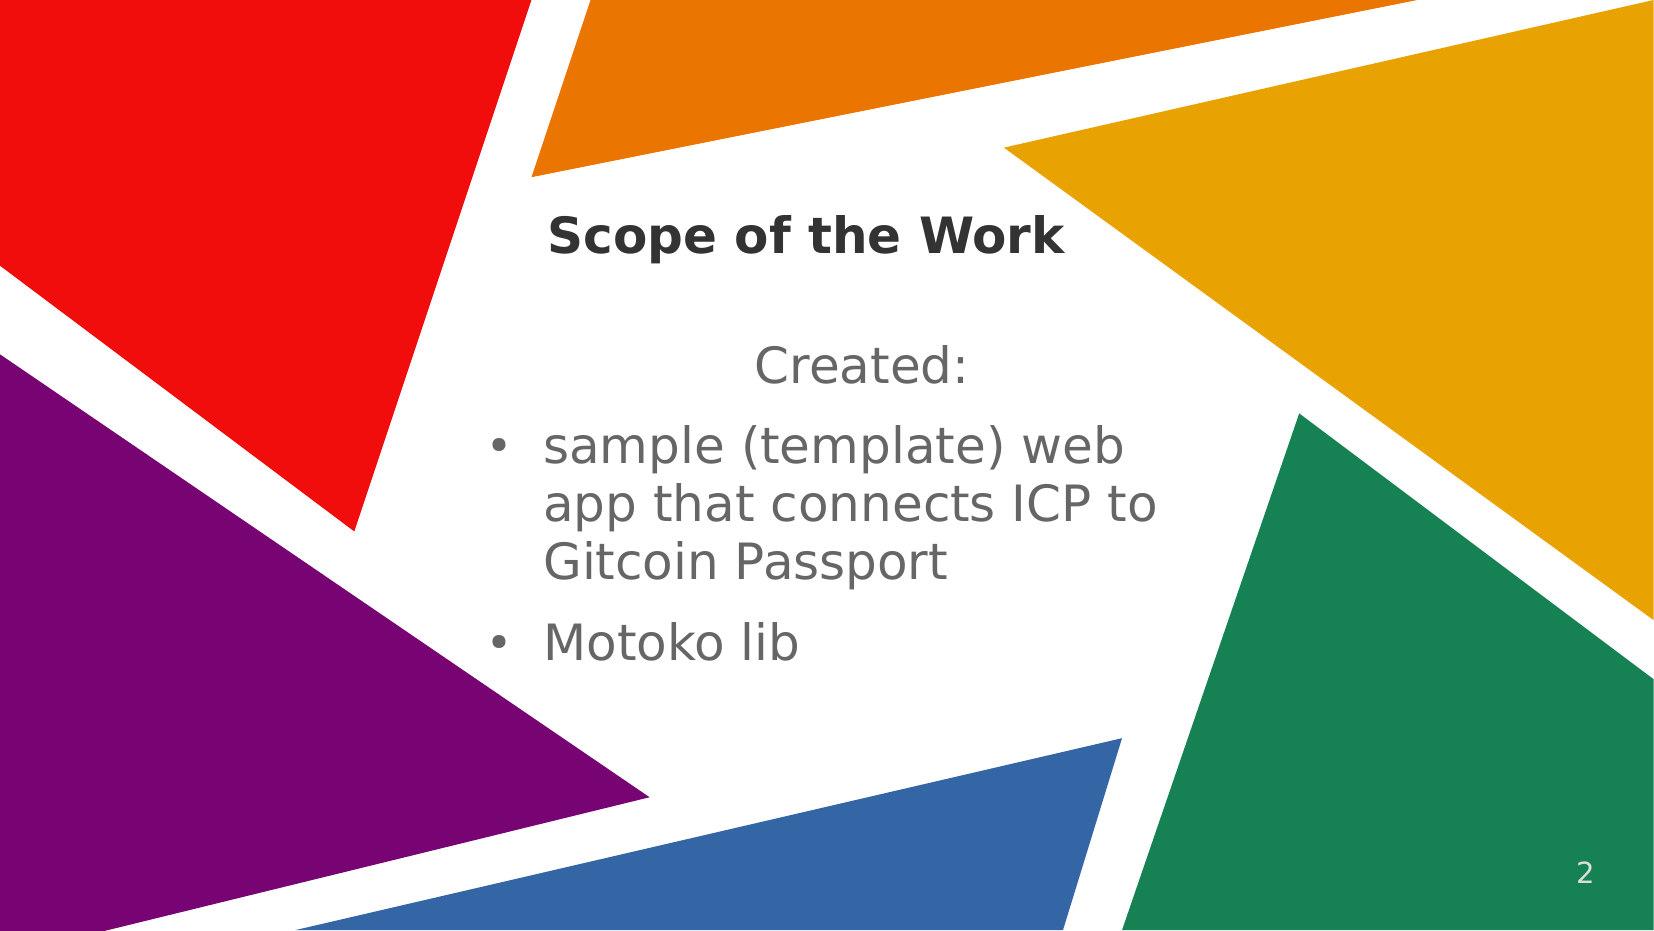

# Scope of the Work
Created:
sample (template) web app that connects ICP to Gitcoin Passport
Motoko lib
2